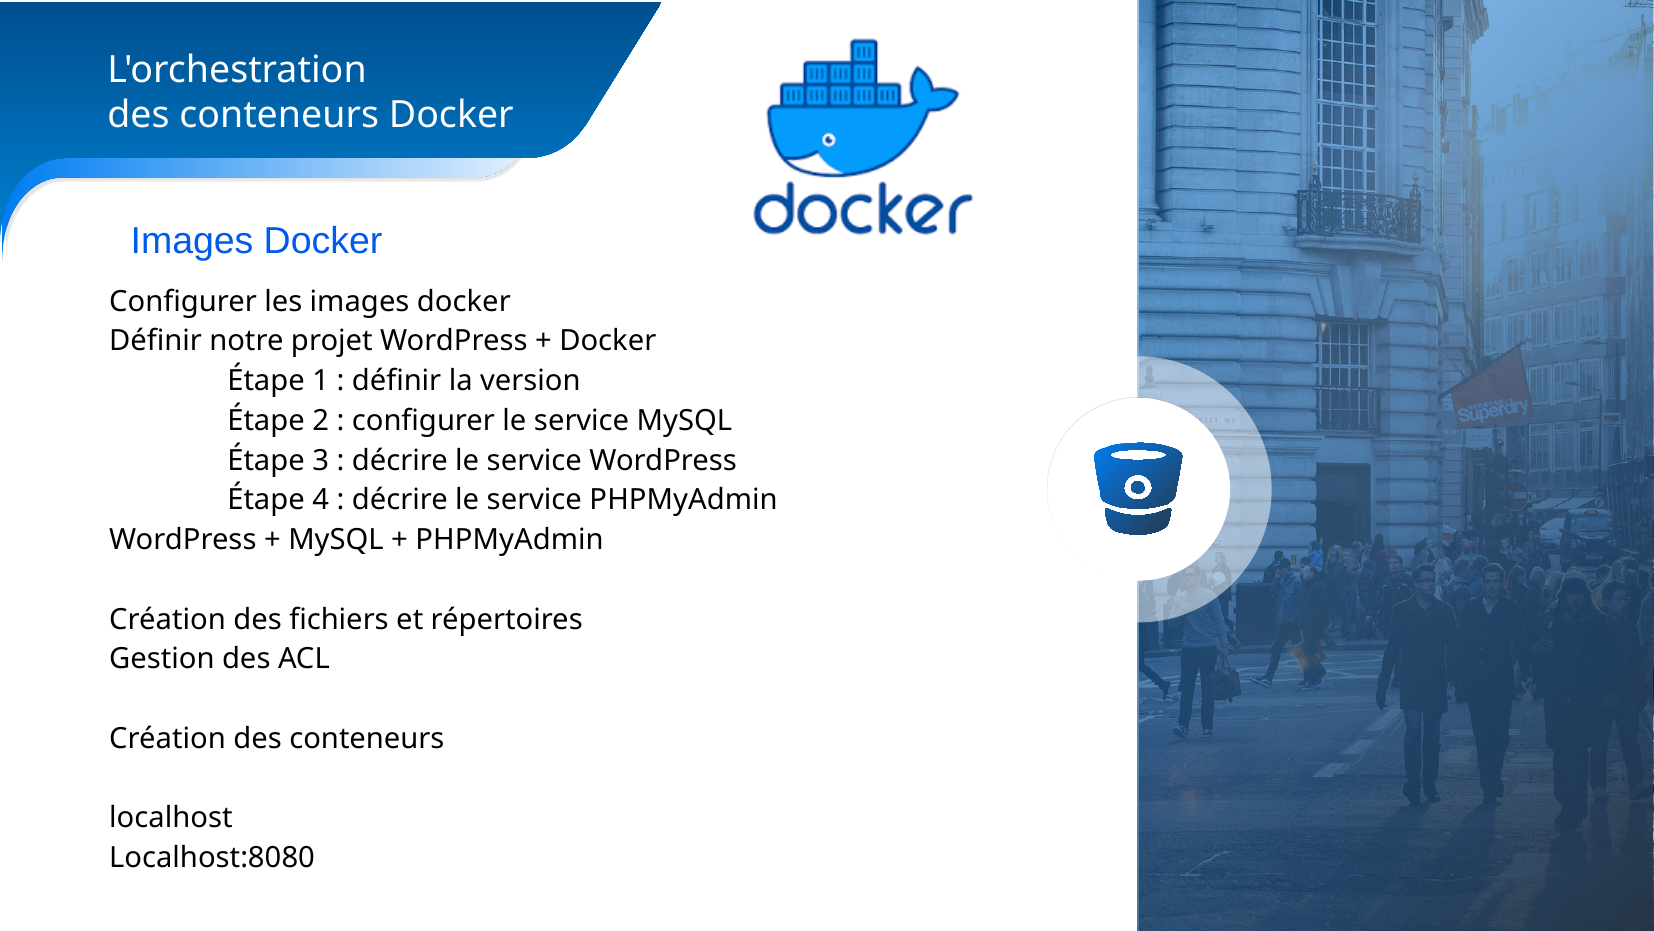

L'orchestration
des conteneurs Docker
Images Docker
Configurer les images docker
Définir notre projet WordPress + Docker
Étape 1 : définir la version
Étape 2 : configurer le service MySQL
Étape 3 : décrire le service WordPress
Étape 4 : décrire le service PHPMyAdmin
WordPress + MySQL + PHPMyAdmin
Création des fichiers et répertoires
Gestion des ACL
Création des conteneurs
localhost
Localhost:8080